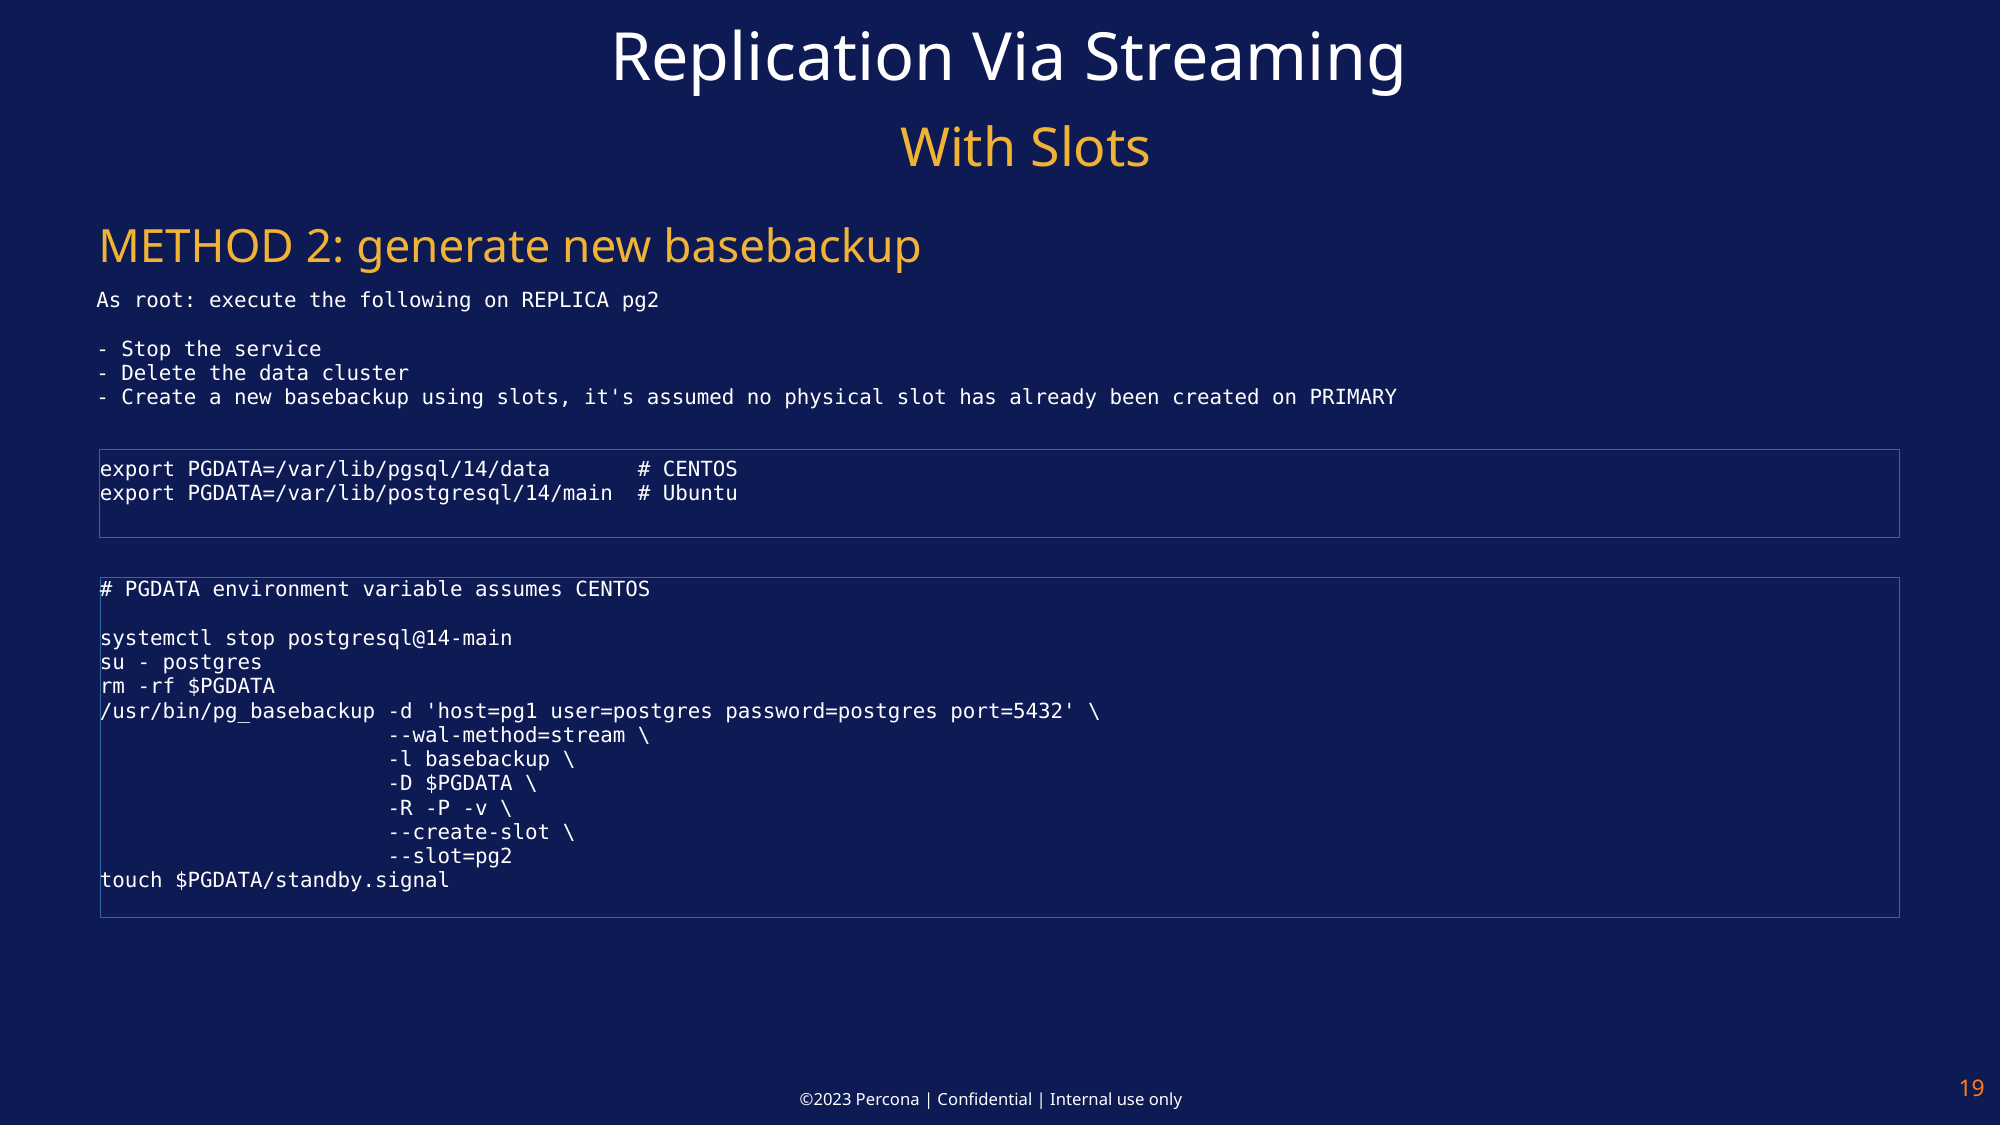

Replication Via Streaming
With Slots
METHOD 2: generate new basebackup
# As root: execute the following on REPLICA pg2 - Stop the service - Delete the data cluster - Create a new basebackup using slots, it's assumed no physical slot has already been created on PRIMARY
export PGDATA=/var/lib/pgsql/14/data # CENTOS
export PGDATA=/var/lib/postgresql/14/main # Ubuntu
# PGDATA environment variable assumes CENTOS systemctl stop postgresql@14-main su - postgres rm -rf $PGDATA /usr/bin/pg_basebackup -d 'host=pg1 user=postgres password=postgres port=5432' \ --wal-method=stream \ -l basebackup \ -D $PGDATA \ -R -P -v \ --create-slot \ --slot=pg2 touch $PGDATA/standby.signal